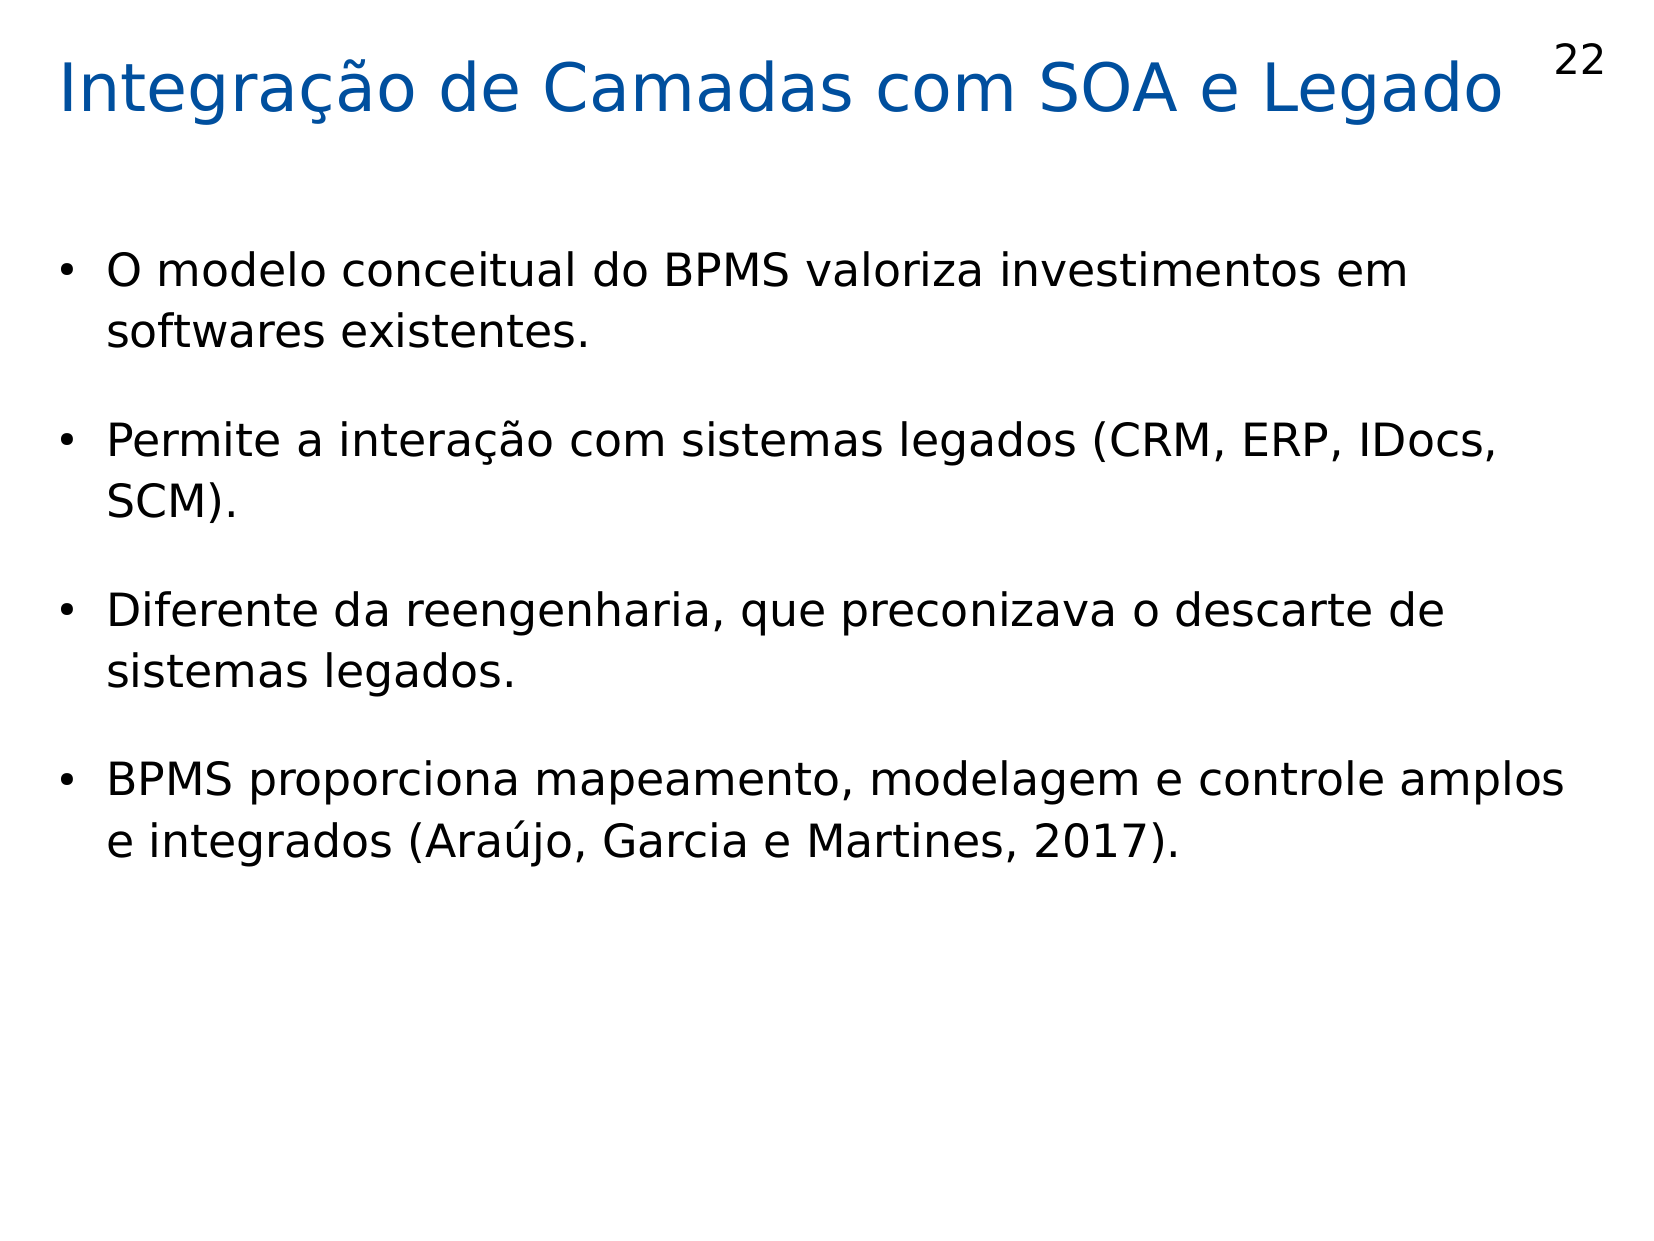

# Integração de Camadas com SOA e Legado
22
O modelo conceitual do BPMS valoriza investimentos em softwares existentes.
Permite a interação com sistemas legados (CRM, ERP, IDocs, SCM).
Diferente da reengenharia, que preconizava o descarte de sistemas legados.
BPMS proporciona mapeamento, modelagem e controle amplos e integrados (Araújo, Garcia e Martines, 2017).